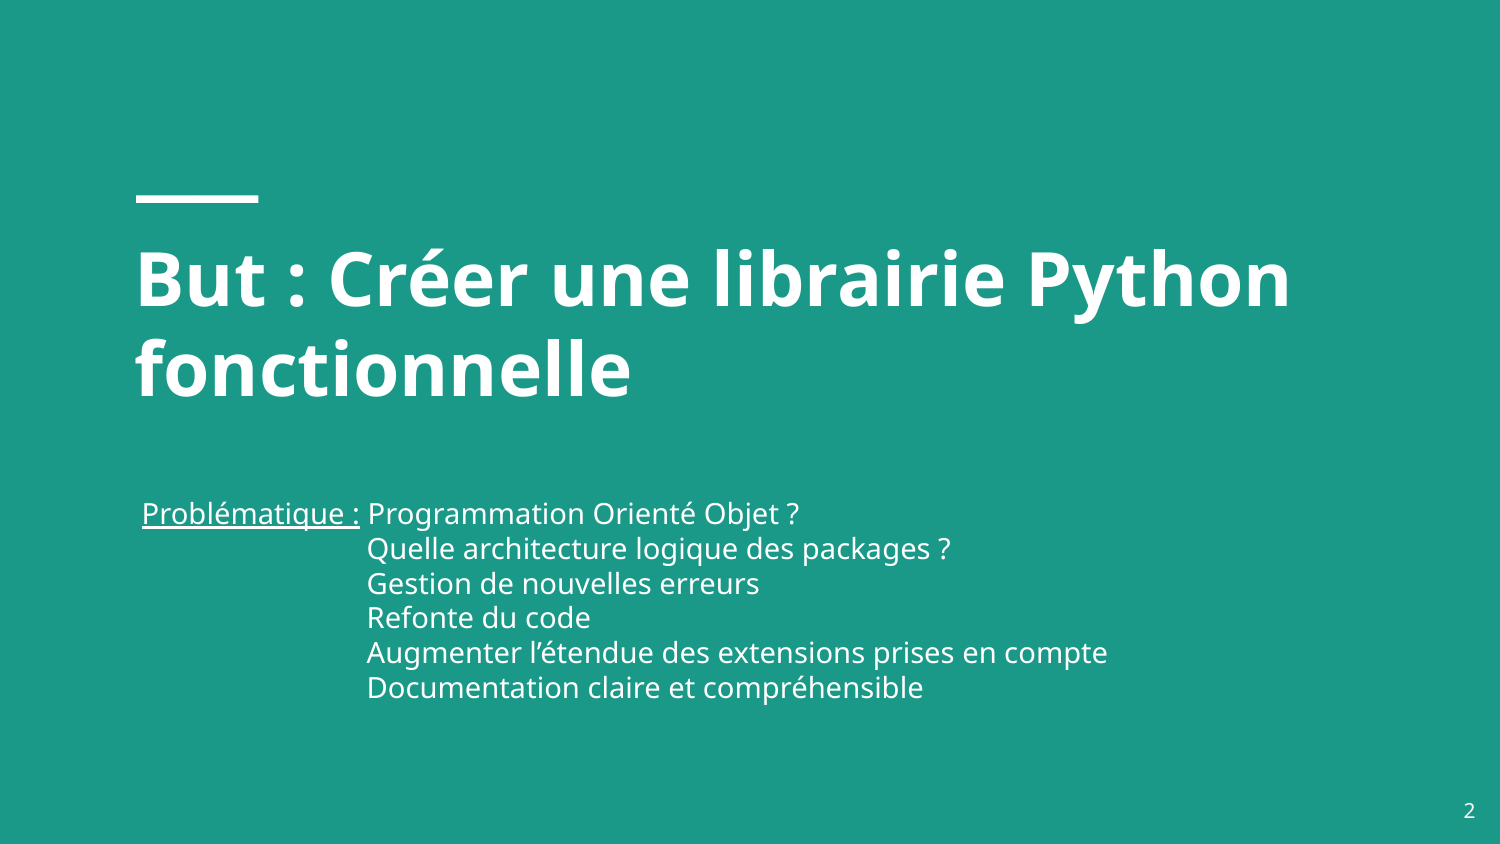

# But : Créer une librairie Python fonctionnelle
Problématique : Programmation Orienté Objet ?
			Quelle architecture logique des packages ?
Gestion de nouvelles erreurs
Refonte du code
Augmenter l’étendue des extensions prises en compte
Documentation claire et compréhensible